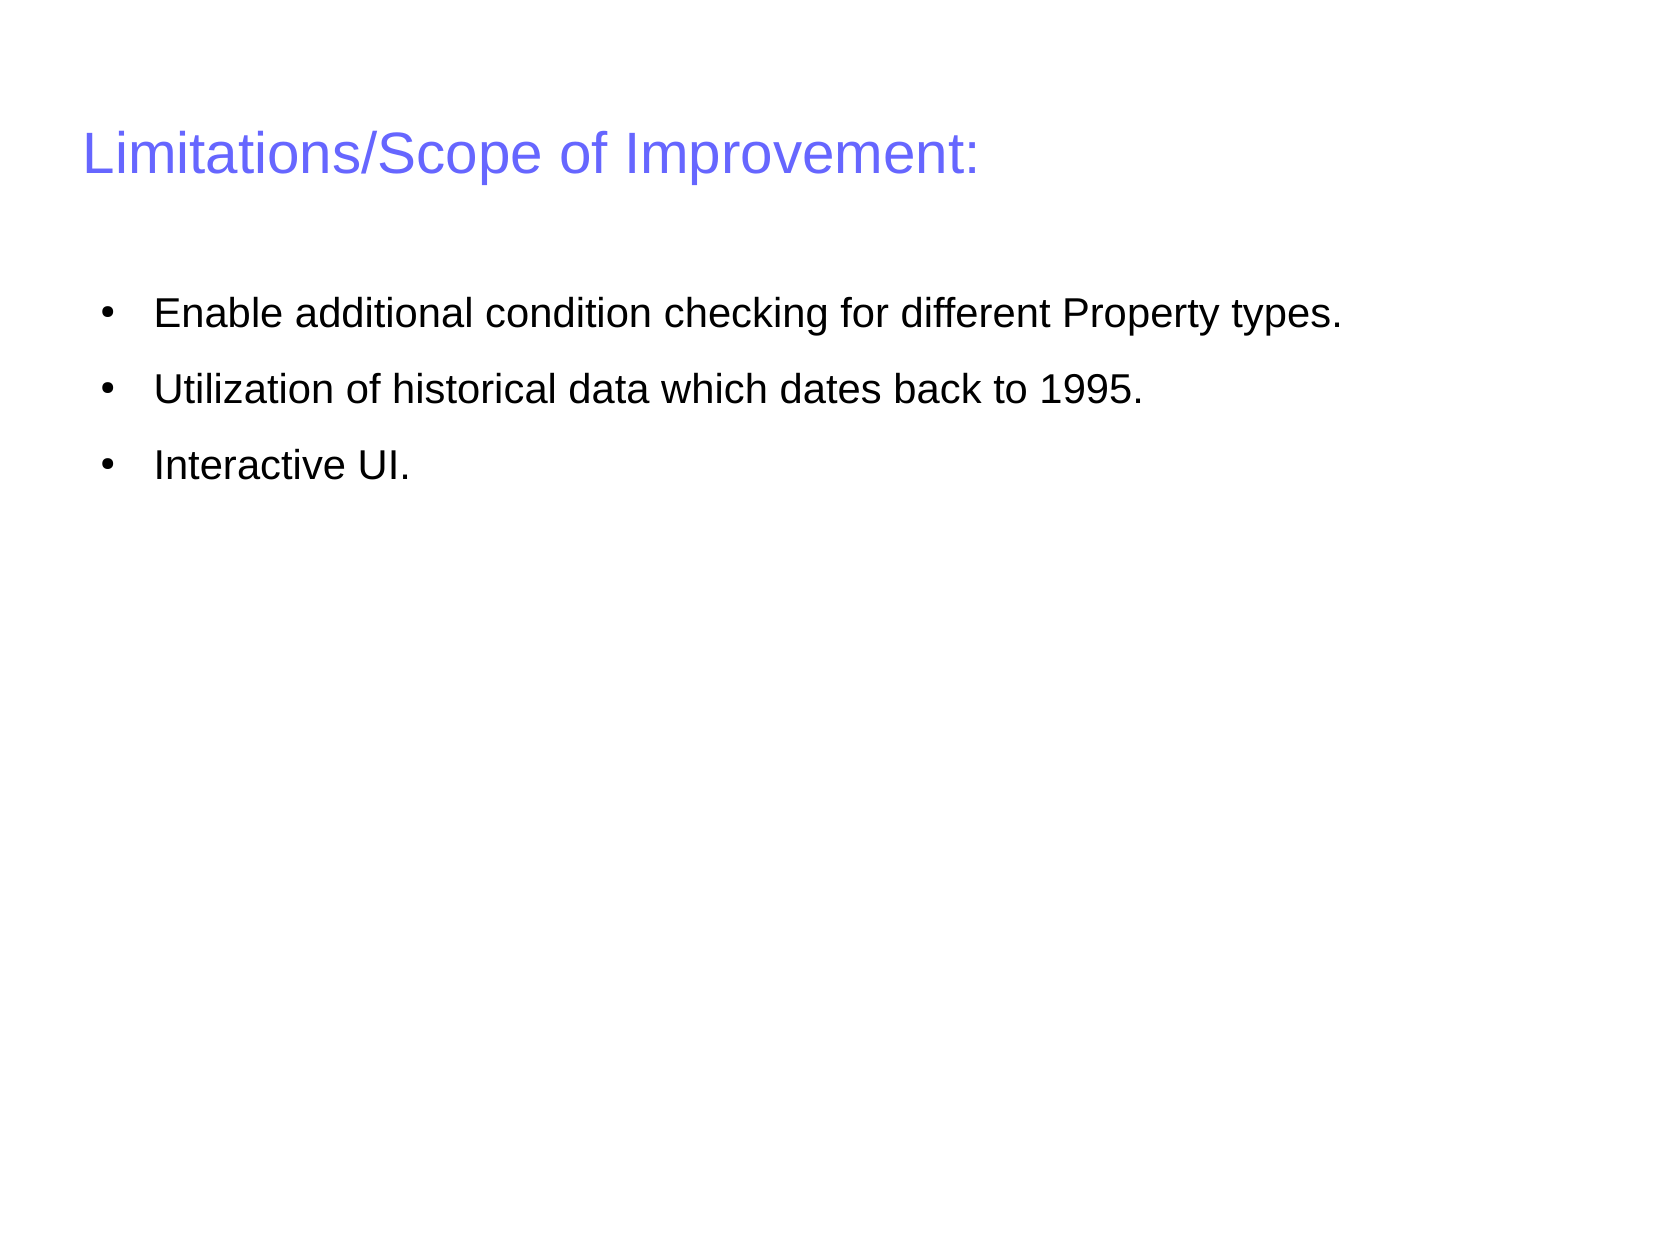

# Limitations/Scope of Improvement:
Enable additional condition checking for different Property types.
Utilization of historical data which dates back to 1995.
Interactive UI.